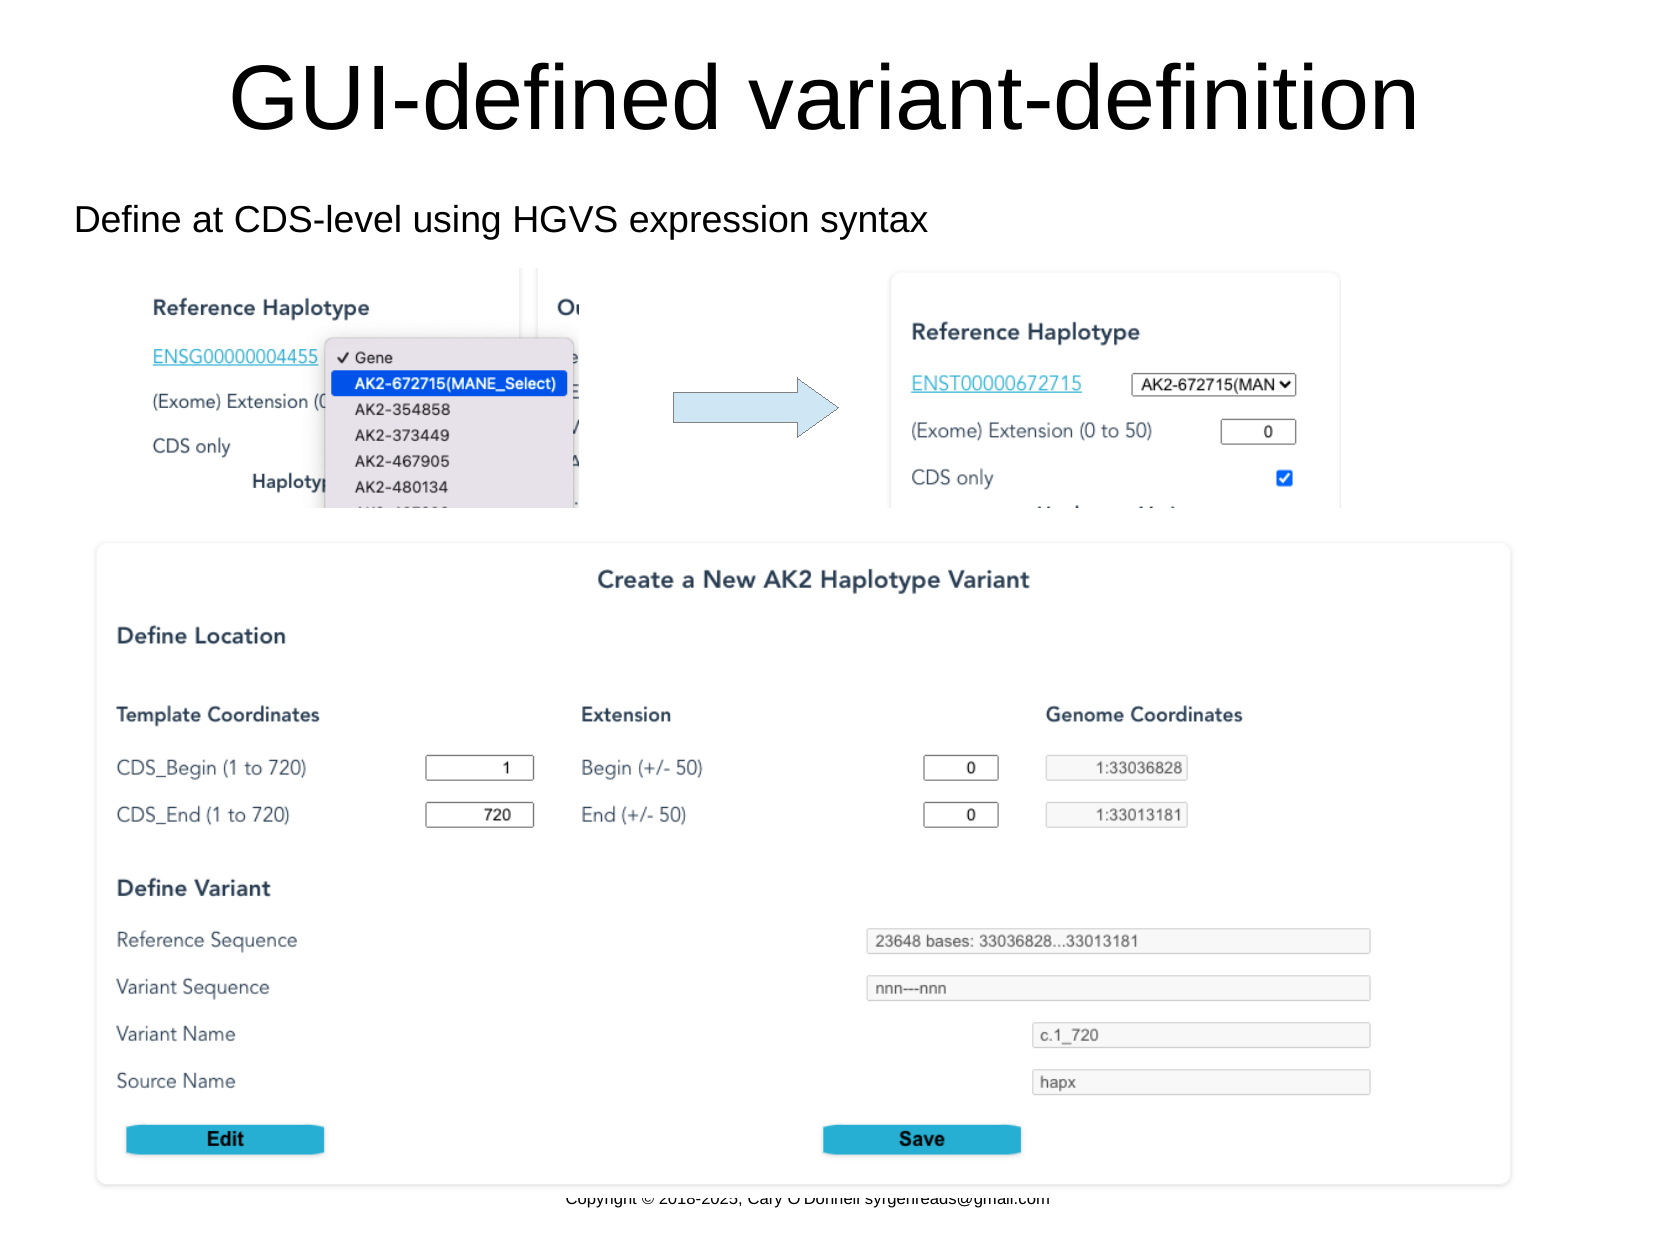

# GUI-defined variant-definition
Define at CDS-level using HGVS expression syntax